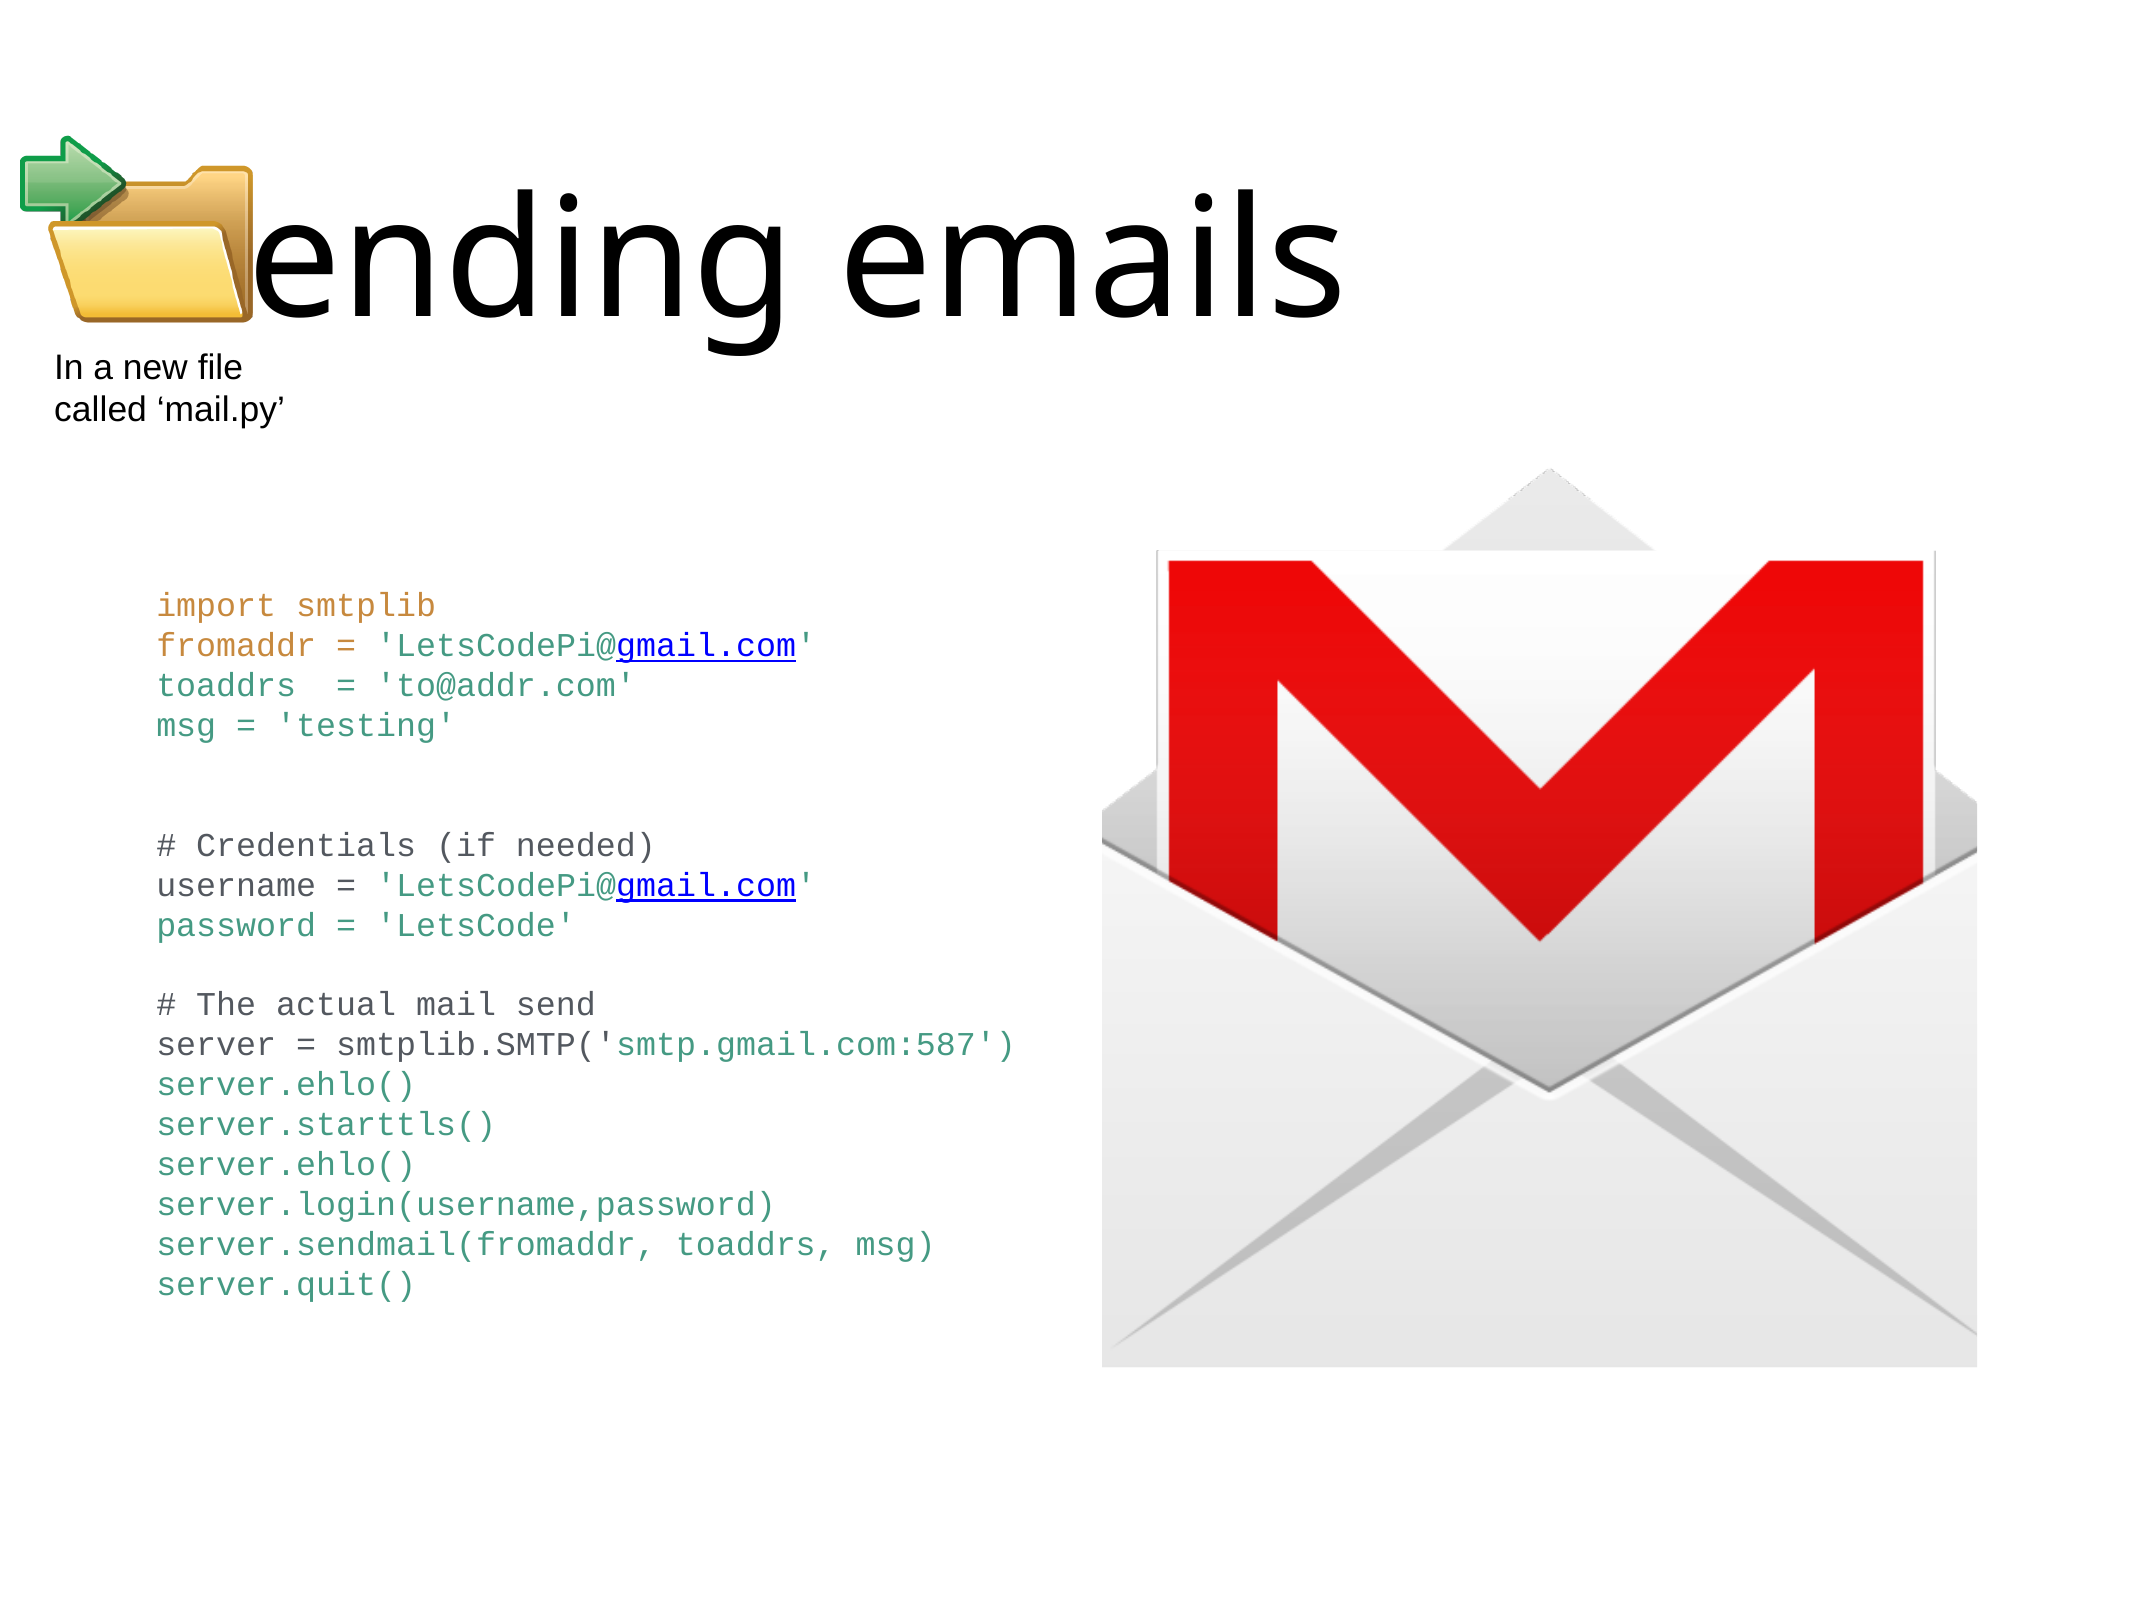

# Sending emails
In a new file
called ‘mail.py’
import smtplib
fromaddr = 'LetsCodePi@gmail.com'
toaddrs = 'to@addr.com'
msg = 'testing'
# Credentials (if needed)
username = 'LetsCodePi@gmail.com'
password = 'LetsCode'
# The actual mail send
server = smtplib.SMTP('smtp.gmail.com:587')
server.ehlo()
server.starttls()
server.ehlo()
server.login(username,password)
server.sendmail(fromaddr, toaddrs, msg)
server.quit()